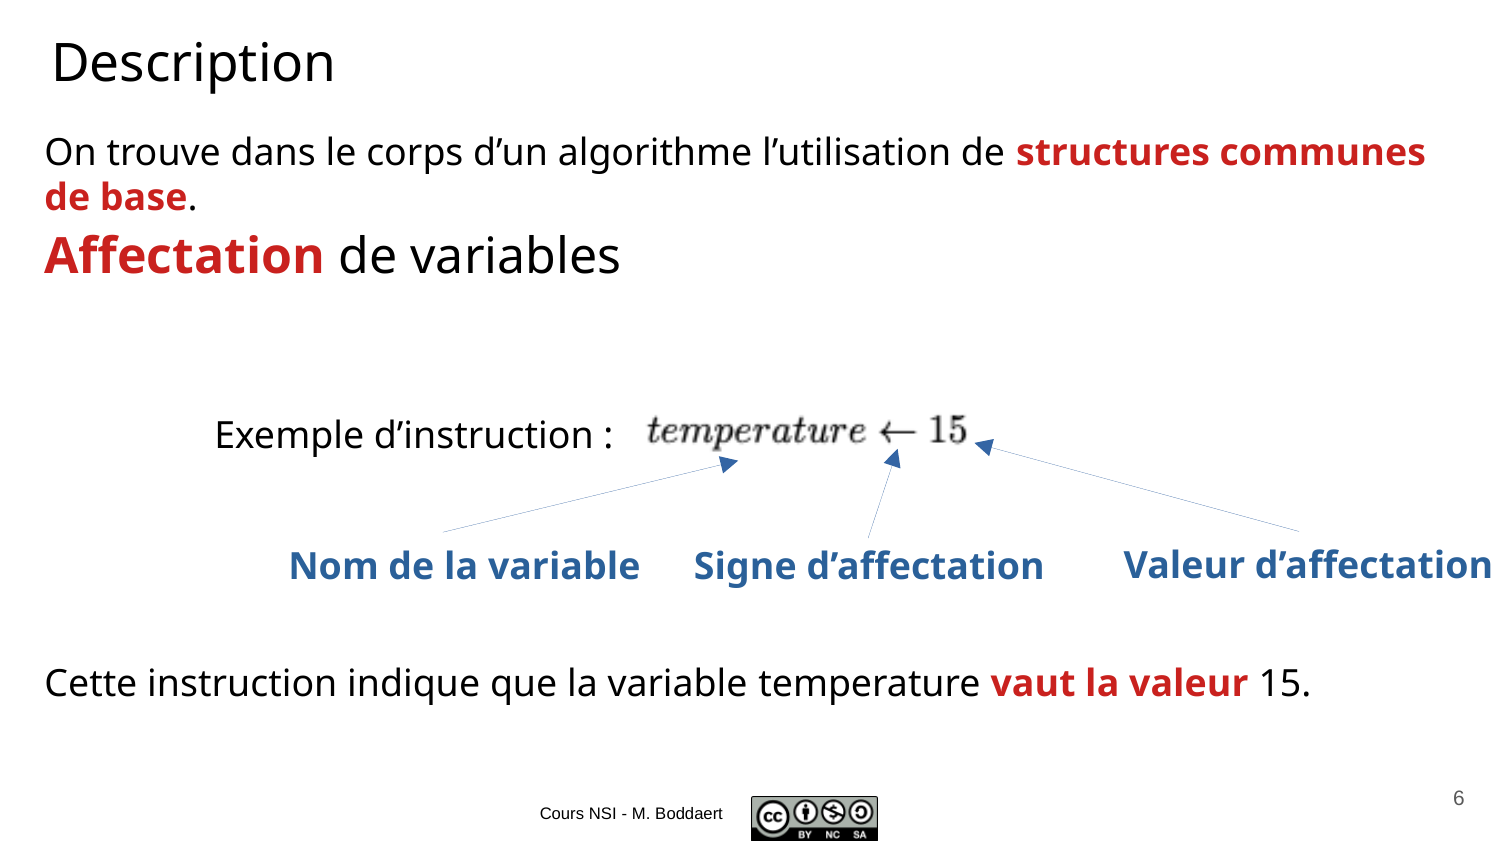

# Description
On trouve dans le corps d’un algorithme l’utilisation de structures communes de base.
Affectation de variables
Exemple d’instruction :
Valeur d’affectation
Nom de la variable
Signe d’affectation
Cette instruction indique que la variable temperature vaut la valeur 15.